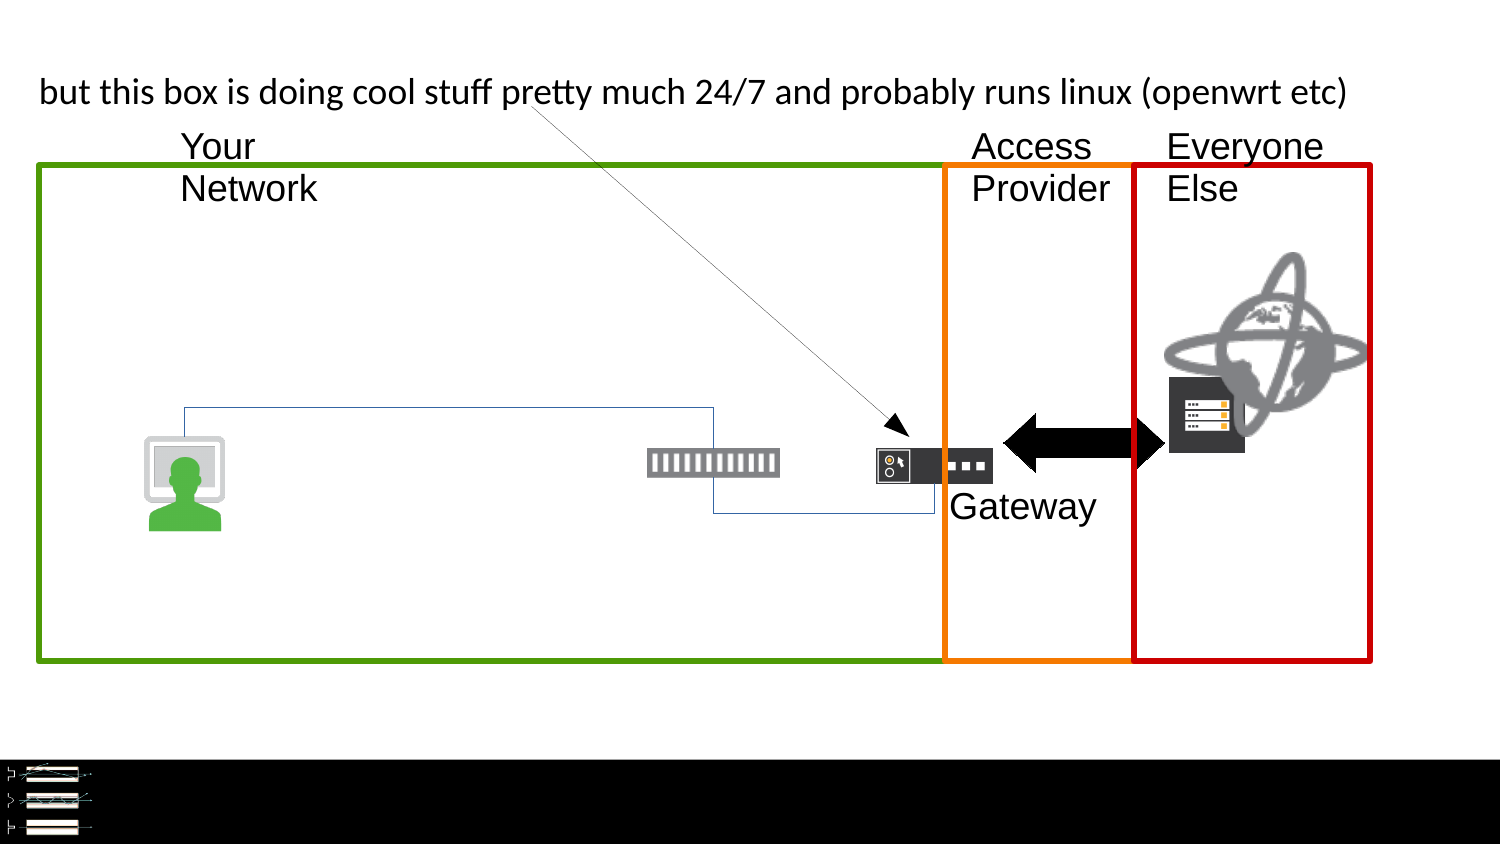

# but this box is doing cool stuff pretty much 24/7 and probably runs linux (openwrt etc)
Your Network
Access Provider
Everyone Else
Gateway